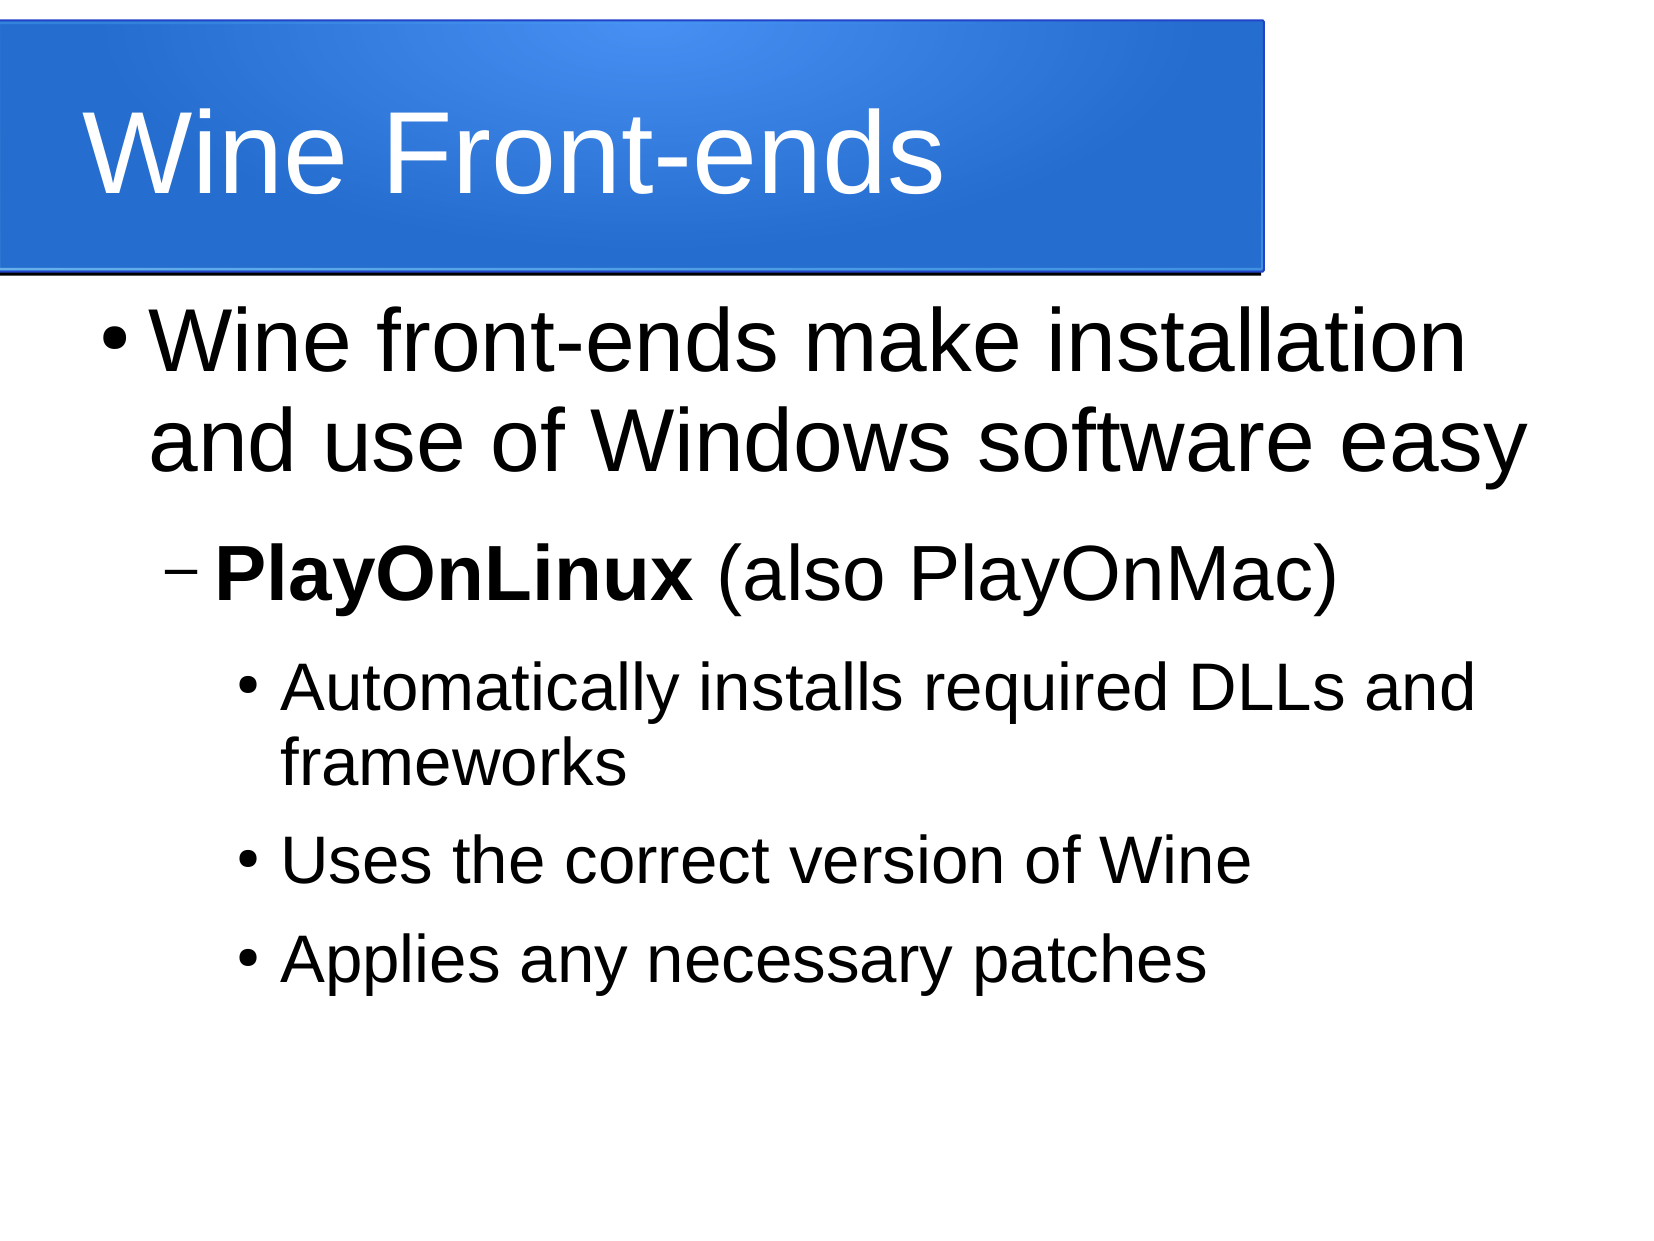

# Wine Front-ends
Wine front-ends make installation and use of Windows software easy
PlayOnLinux (also PlayOnMac)
Automatically installs required DLLs and frameworks
Uses the correct version of Wine
Applies any necessary patches